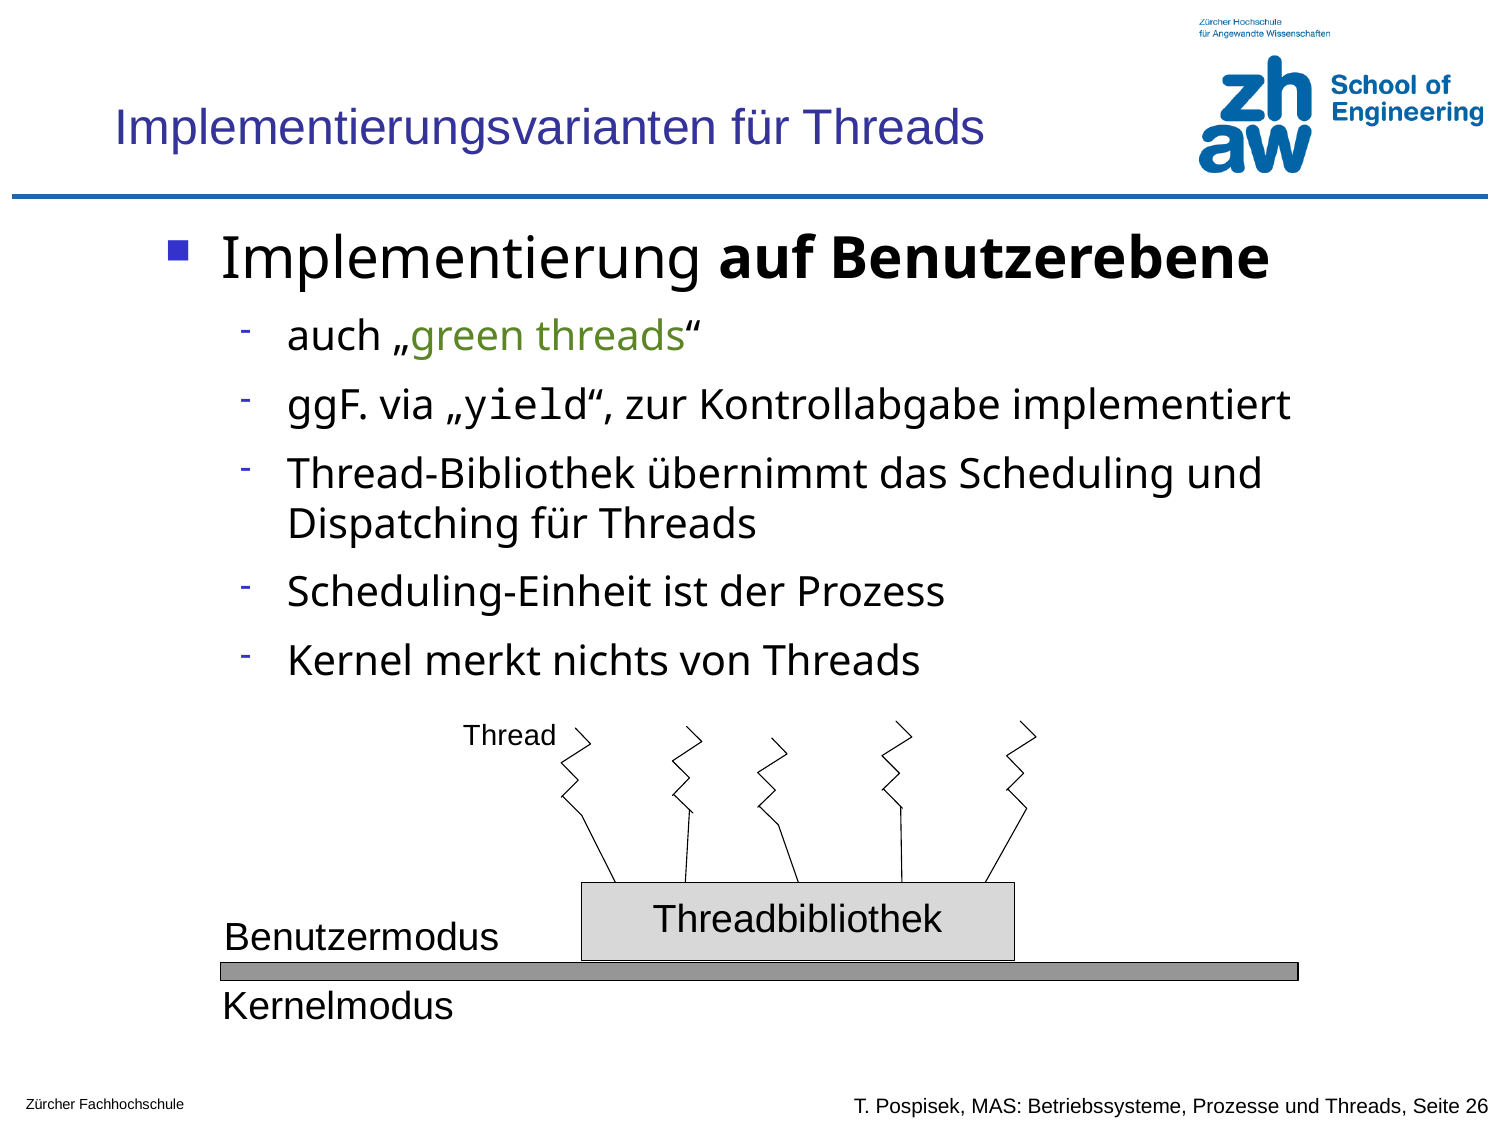

# Implementierungsvarianten für Threads
Implementierung auf Benutzerebene
auch „green threads“
ggF. via „yield“, zur Kontrollabgabe implementiert
Thread-Bibliothek übernimmt das Scheduling und Dispatching für Threads
Scheduling-Einheit ist der Prozess
Kernel merkt nichts von Threads